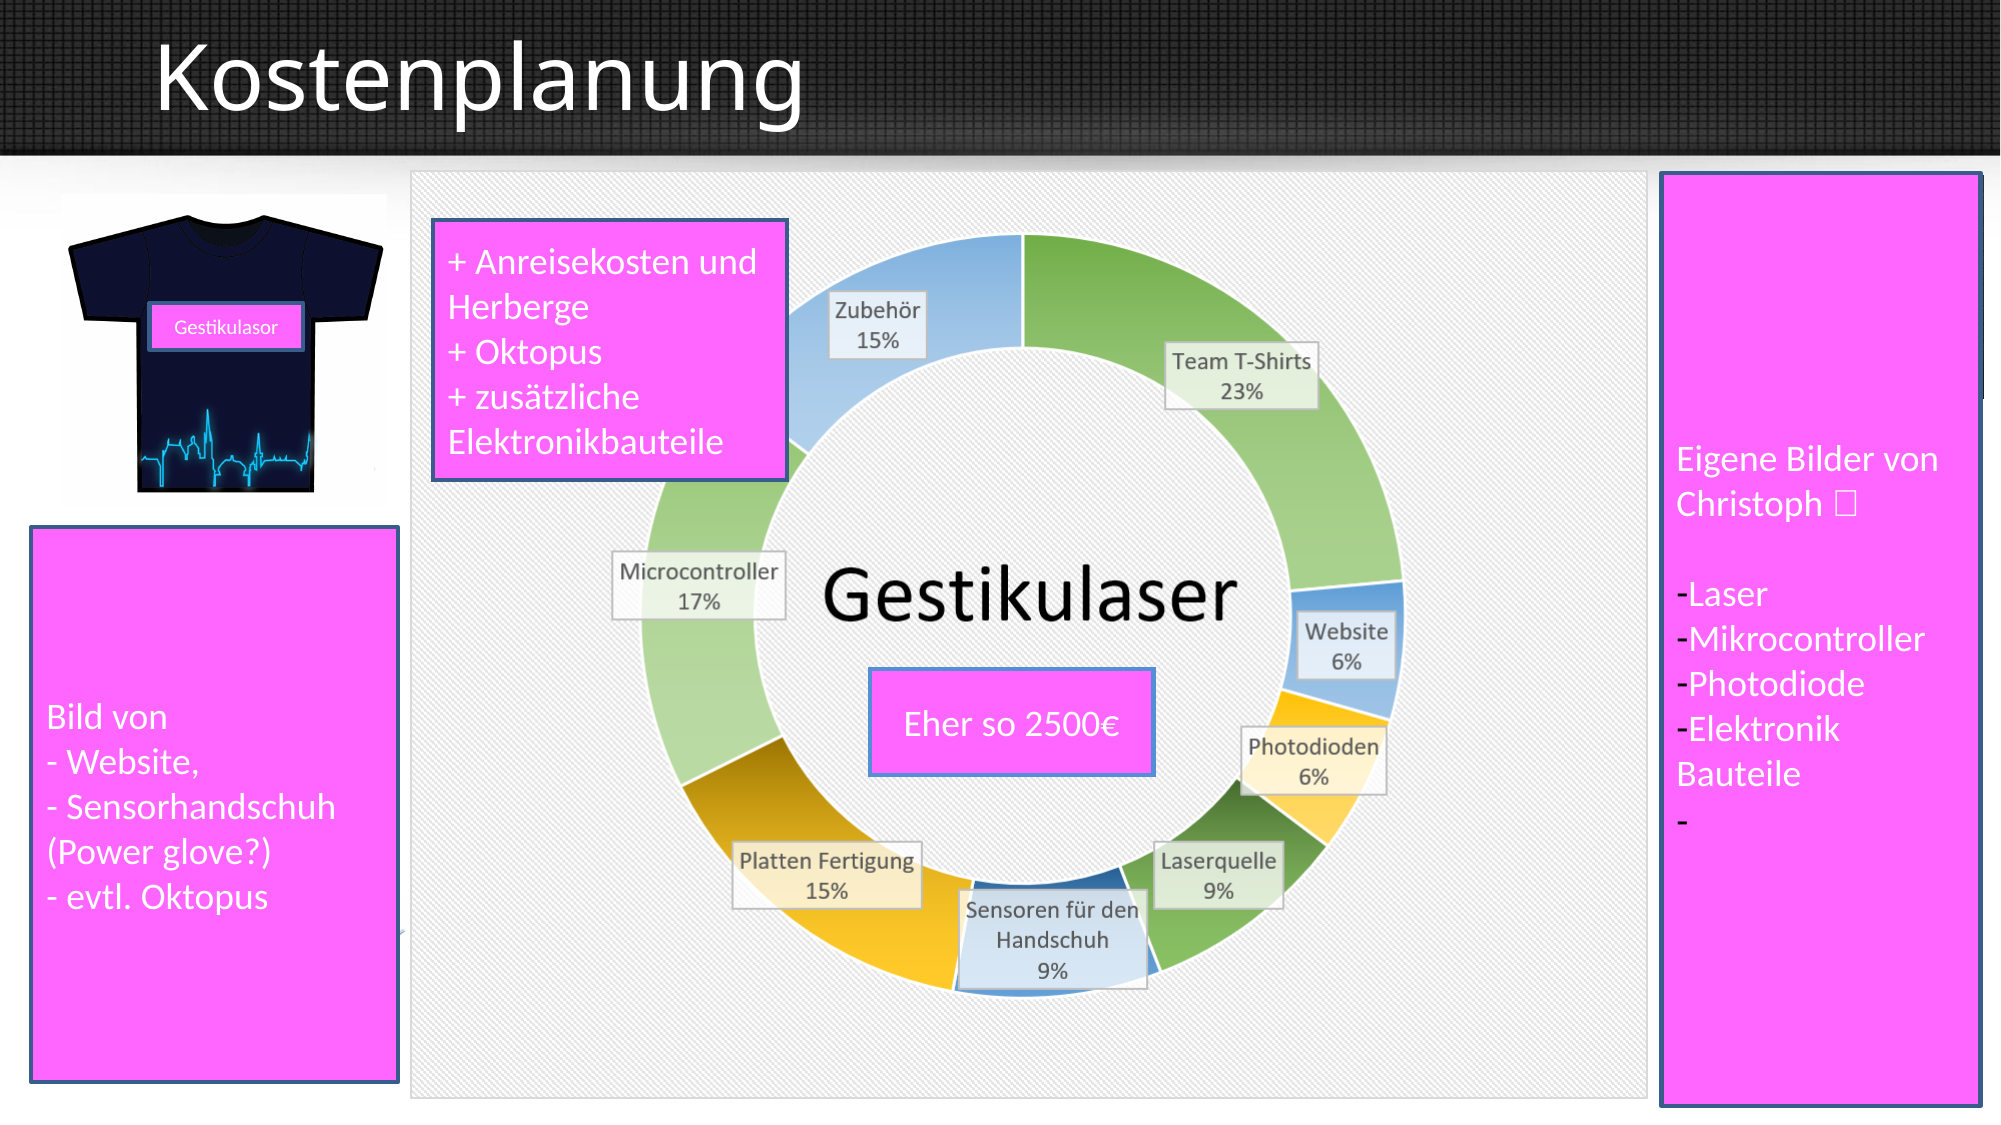

# Kostenplanung
Eigene Bilder von Christoph 
Laser
Mikrocontroller
Photodiode
Elektronik Bauteile
+ Anreisekosten und Herberge
+ Oktopus
+ zusätzliche Elektronikbauteile
Gestikulasor
Bild von
- Website,
- Sensorhandschuh (Power glove?)
- evtl. Oktopus
Eher so 2500€